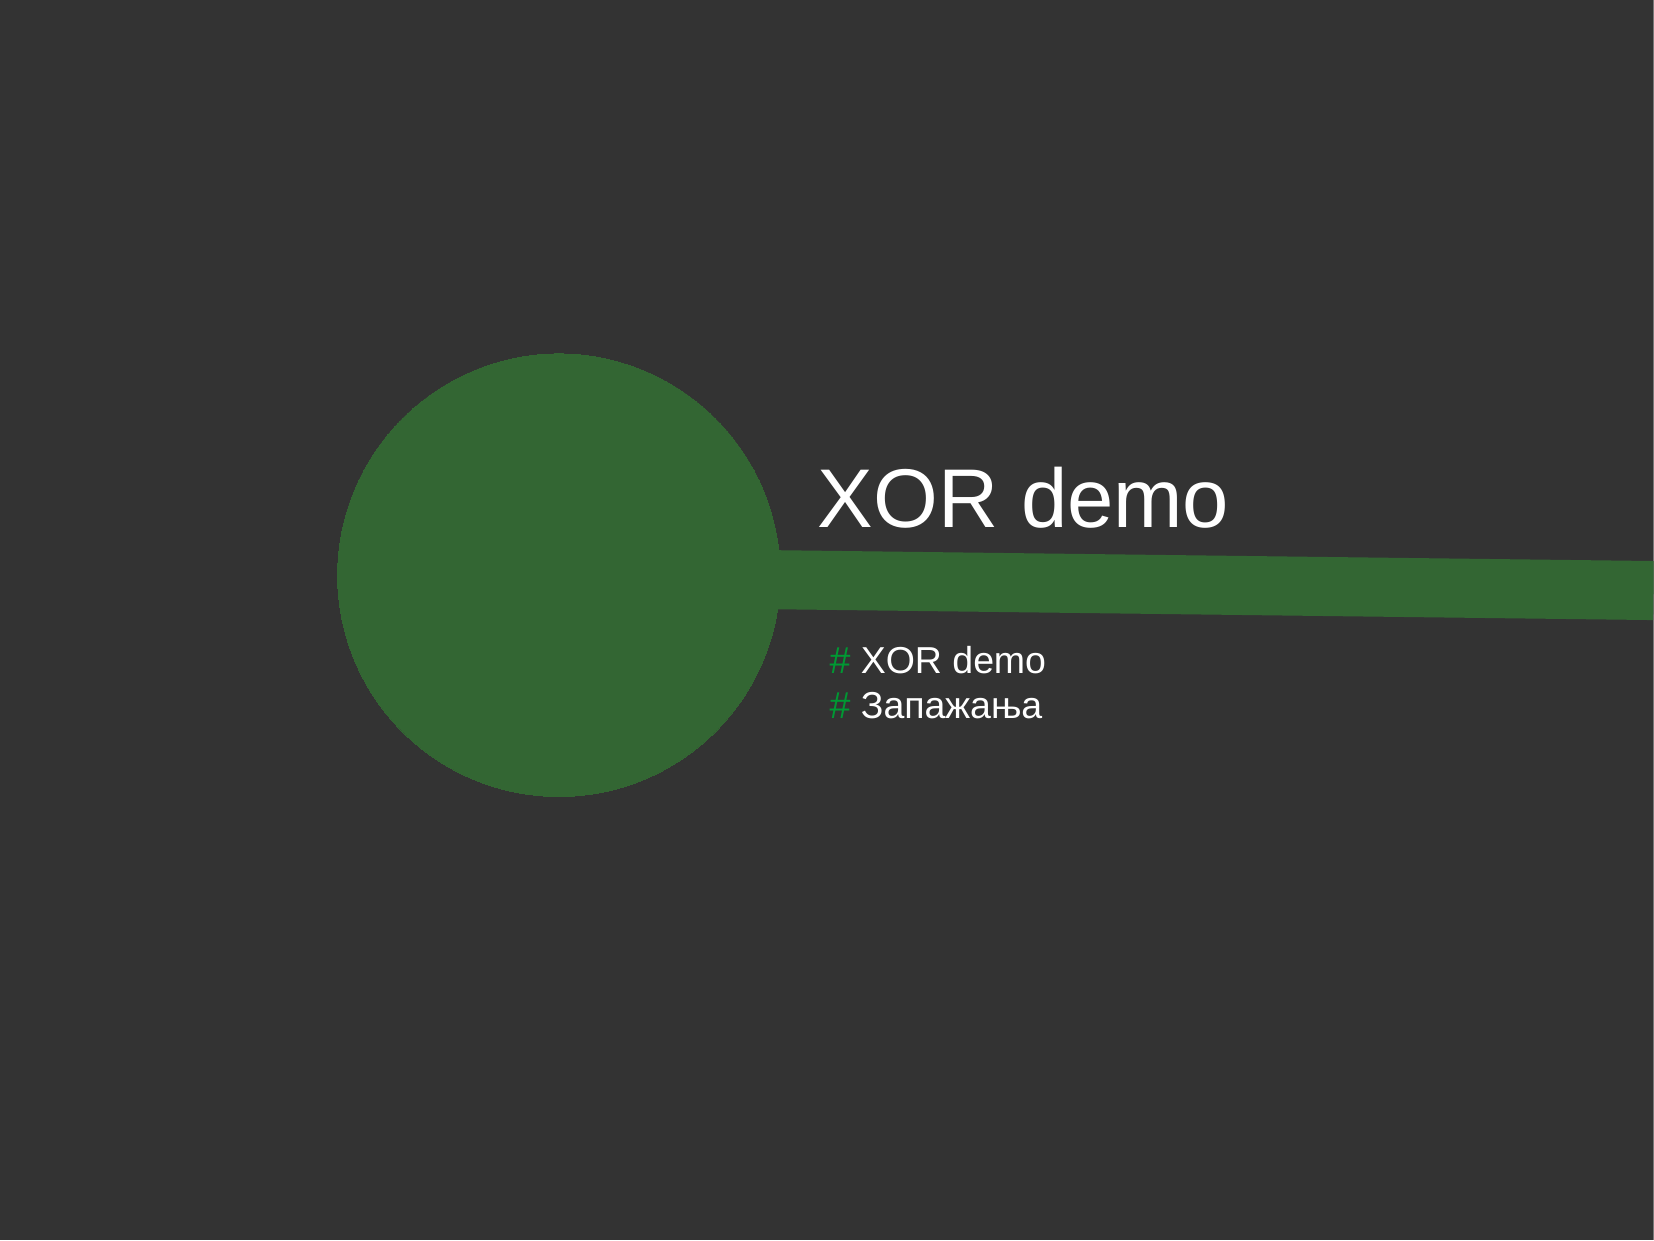

XOR demo
# XOR demo
# Запажања